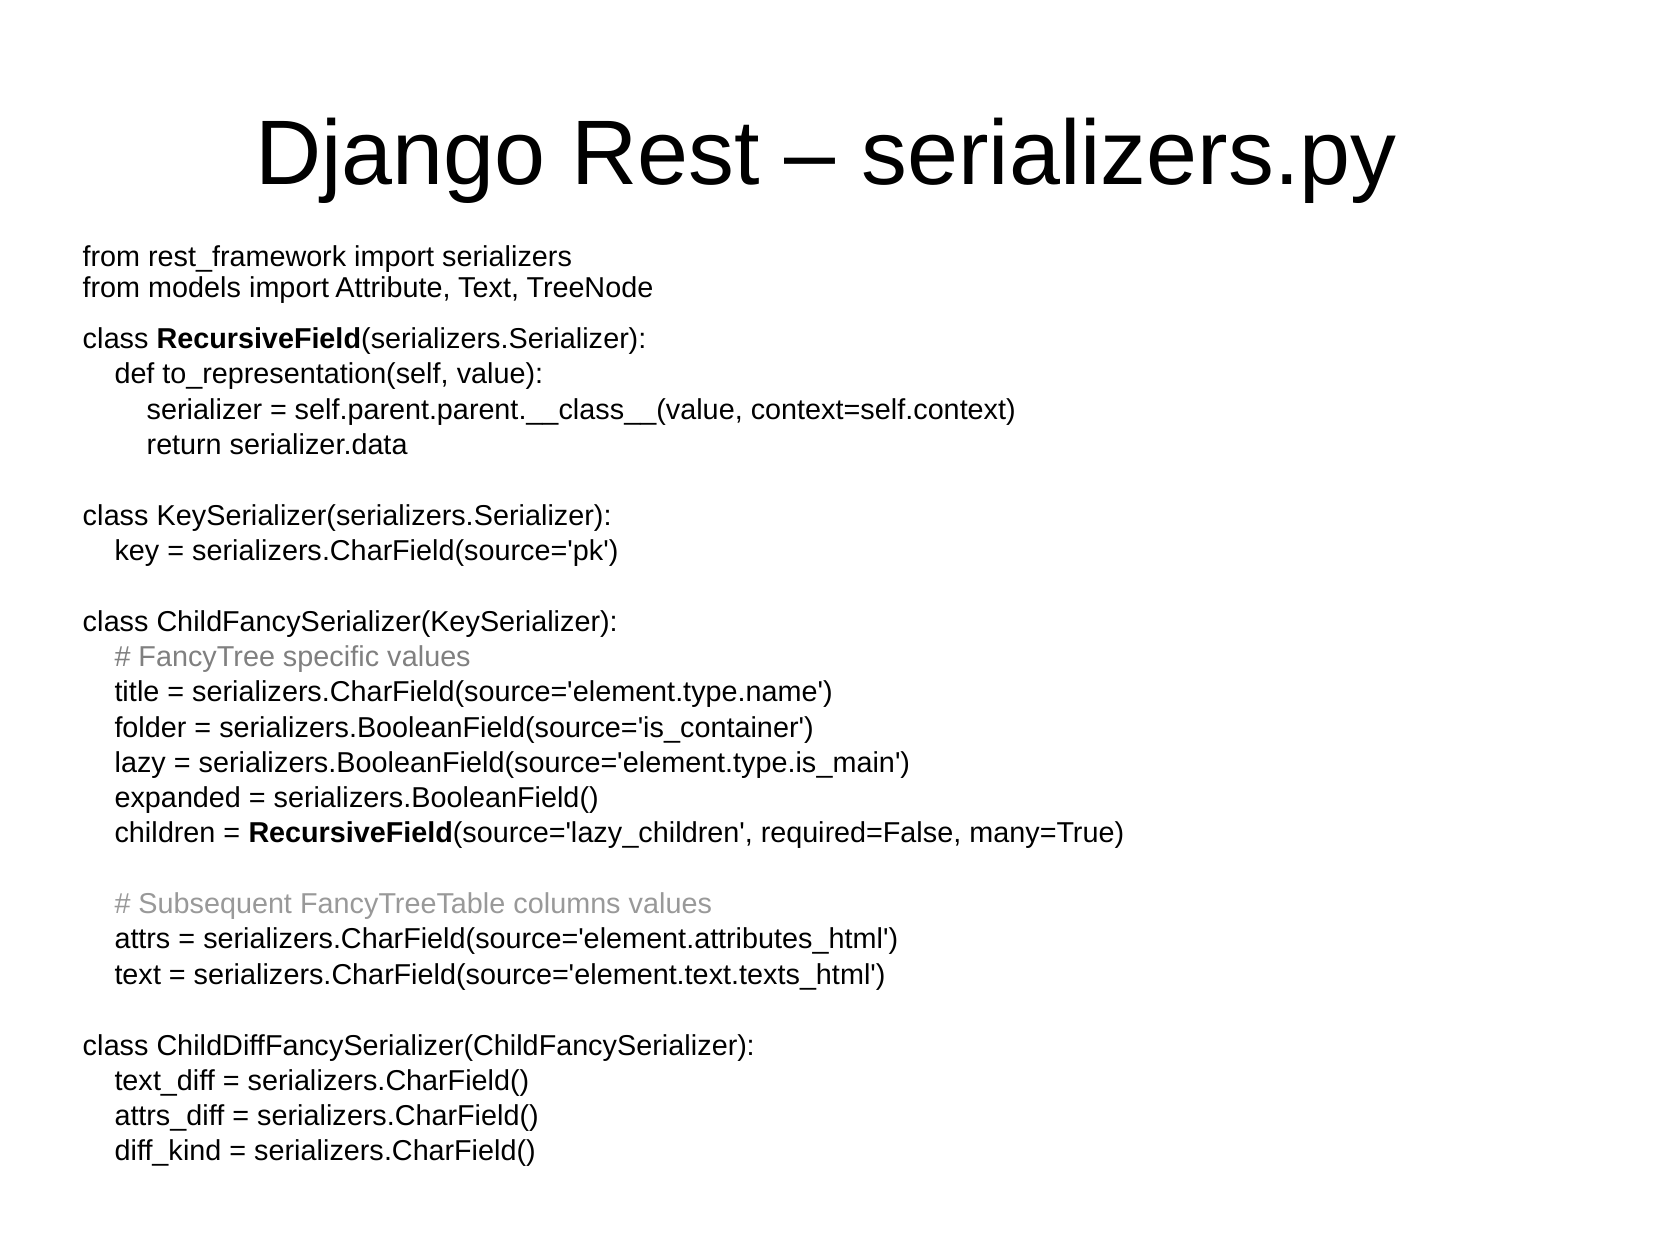

# Django Rest – serializers.py
from rest_framework import serializers
from models import Attribute, Text, TreeNode
class RecursiveField(serializers.Serializer):
 def to_representation(self, value):
 serializer = self.parent.parent.__class__(value, context=self.context)
 return serializer.data
class KeySerializer(serializers.Serializer):
 key = serializers.CharField(source='pk')
class ChildFancySerializer(KeySerializer):
 # FancyTree specific values
 title = serializers.CharField(source='element.type.name')
 folder = serializers.BooleanField(source='is_container')
 lazy = serializers.BooleanField(source='element.type.is_main')
 expanded = serializers.BooleanField()
 children = RecursiveField(source='lazy_children', required=False, many=True)
 # Subsequent FancyTreeTable columns values
 attrs = serializers.CharField(source='element.attributes_html')
 text = serializers.CharField(source='element.text.texts_html')
class ChildDiffFancySerializer(ChildFancySerializer):
 text_diff = serializers.CharField()
 attrs_diff = serializers.CharField()
 diff_kind = serializers.CharField()